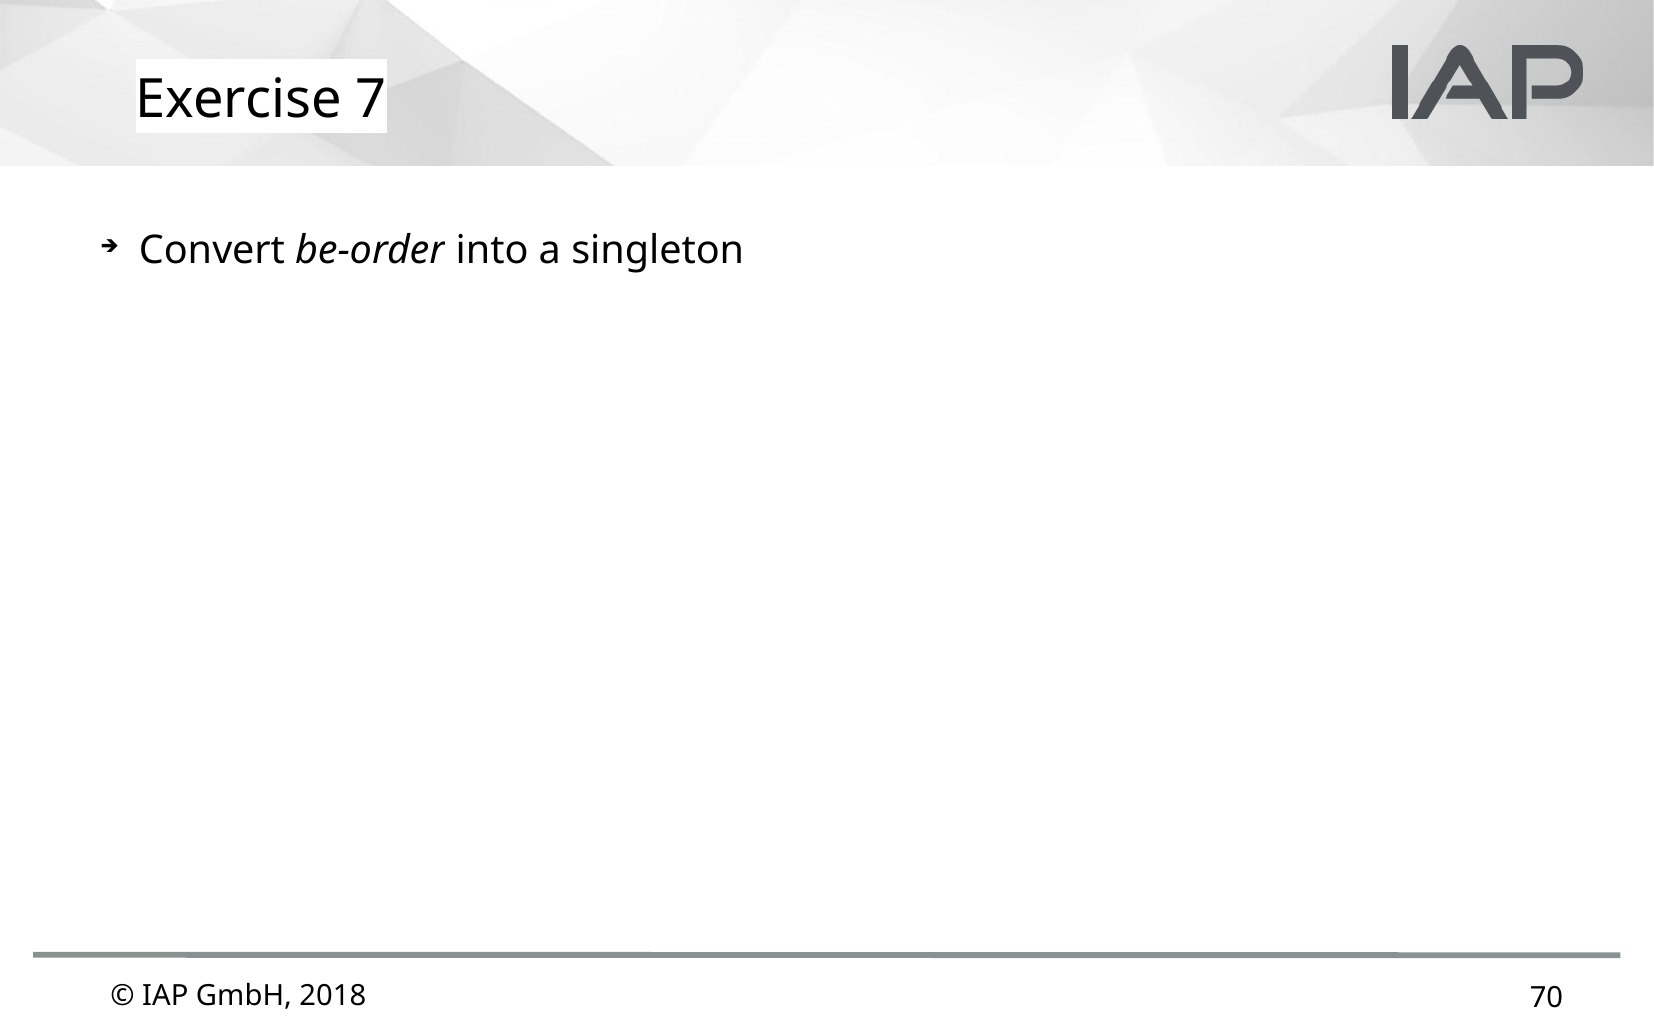

# Exercise 7
Convert be-order into a singleton
© IAP GmbH, 2018
70